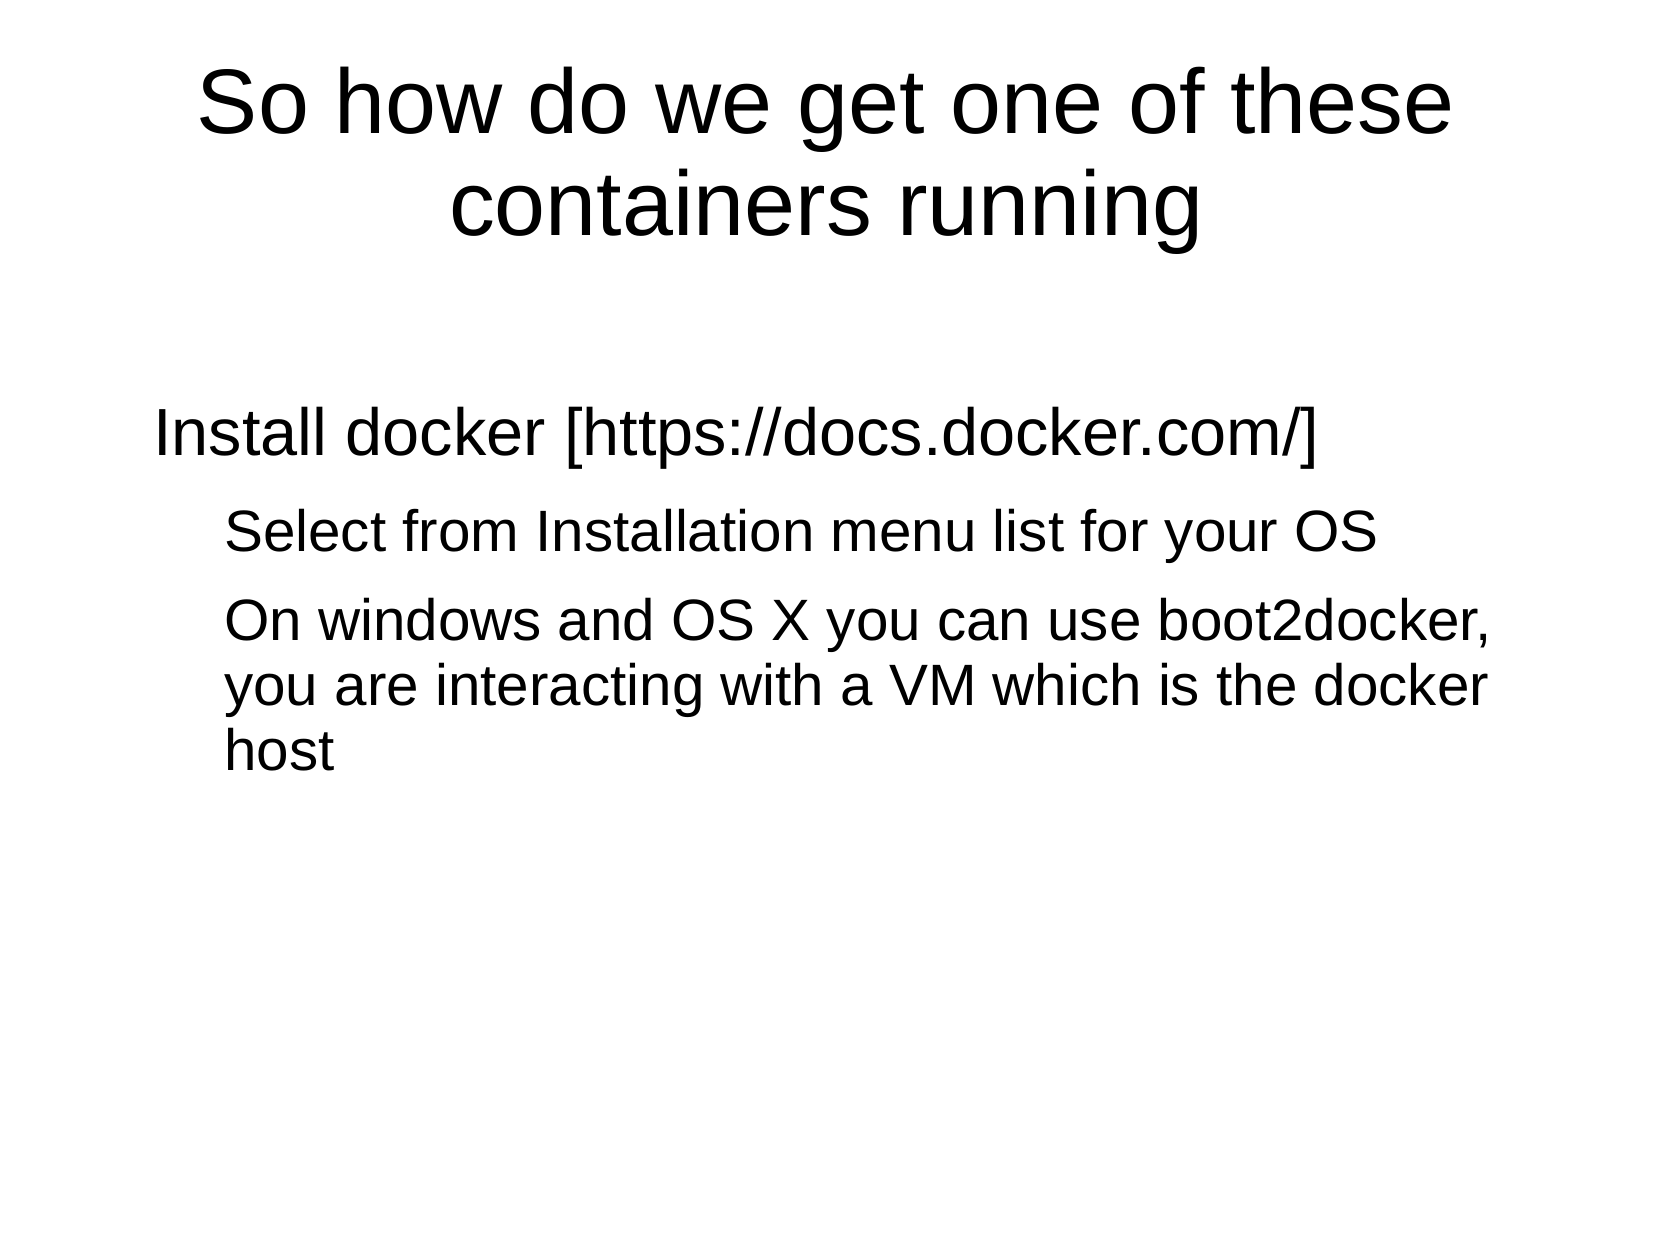

# So how do we get one of these containers running
Install docker [https://docs.docker.com/]
Select from Installation menu list for your OS
On windows and OS X you can use boot2docker, you are interacting with a VM which is the docker host